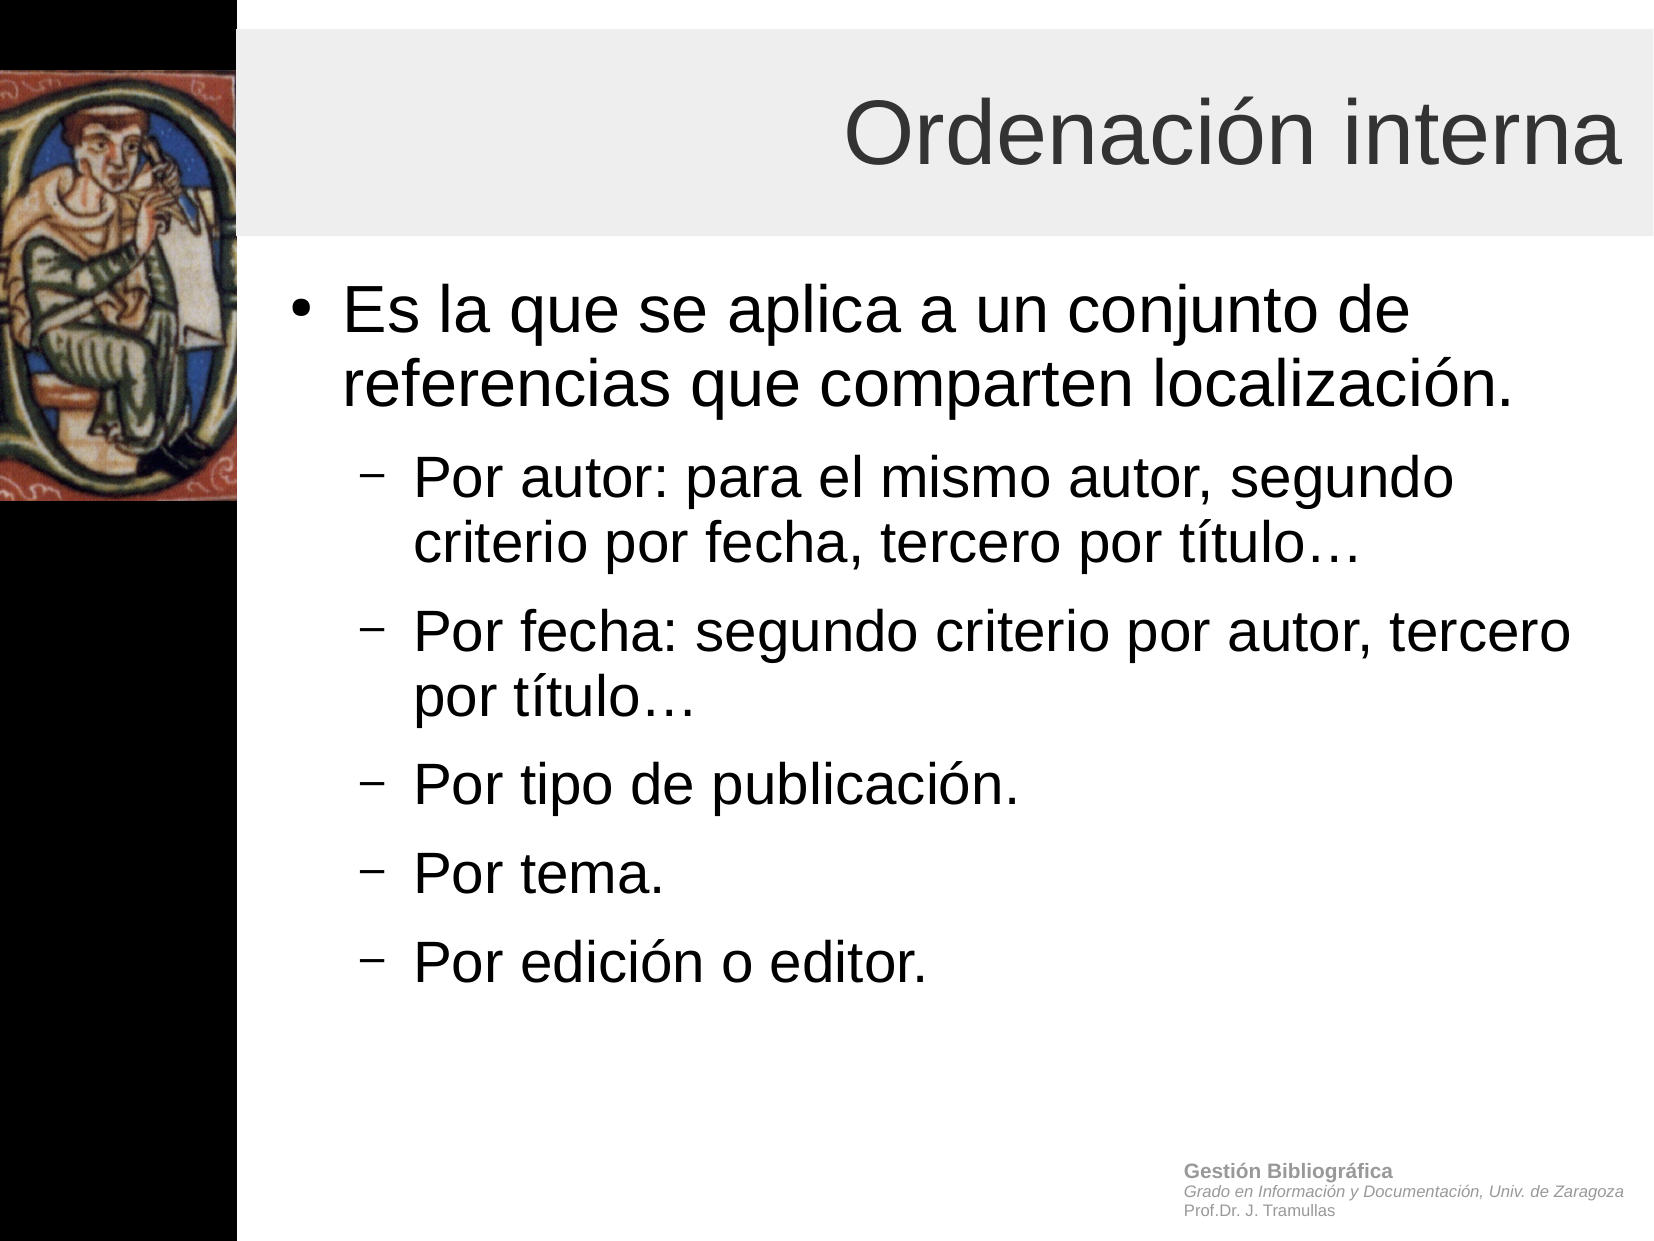

# Ordenación interna
Es la que se aplica a un conjunto de referencias que comparten localización.
Por autor: para el mismo autor, segundo criterio por fecha, tercero por título…
Por fecha: segundo criterio por autor, tercero por título…
Por tipo de publicación.
Por tema.
Por edición o editor.